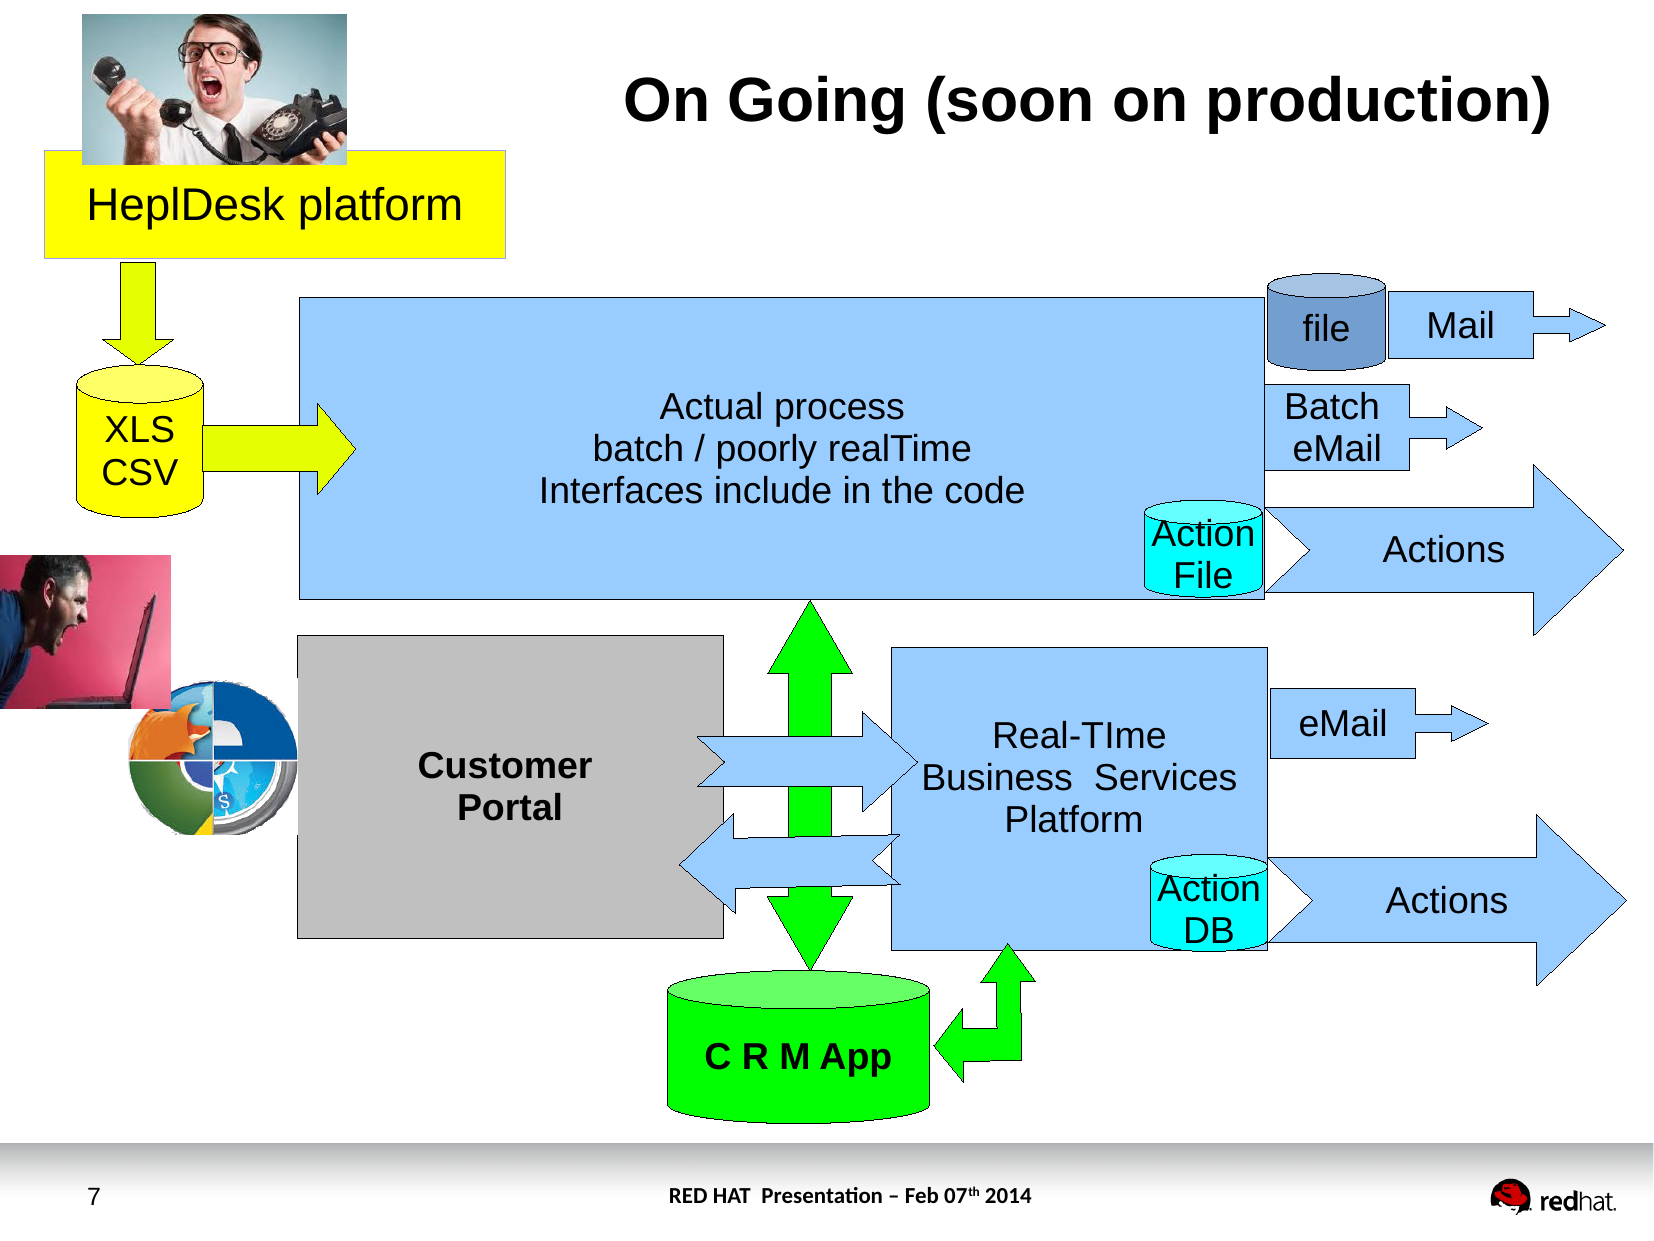

# On Going (soon on production)
HeplDesk platform
file
Mail
Actual process
batch / poorly realTime
Interfaces include in the code
XLS
CSV
Batch
eMail
Actions
Action
File
Customer
Portal
Real-TIme
Business Services
Platform
eMail
Actions
Action
DB
C R M App